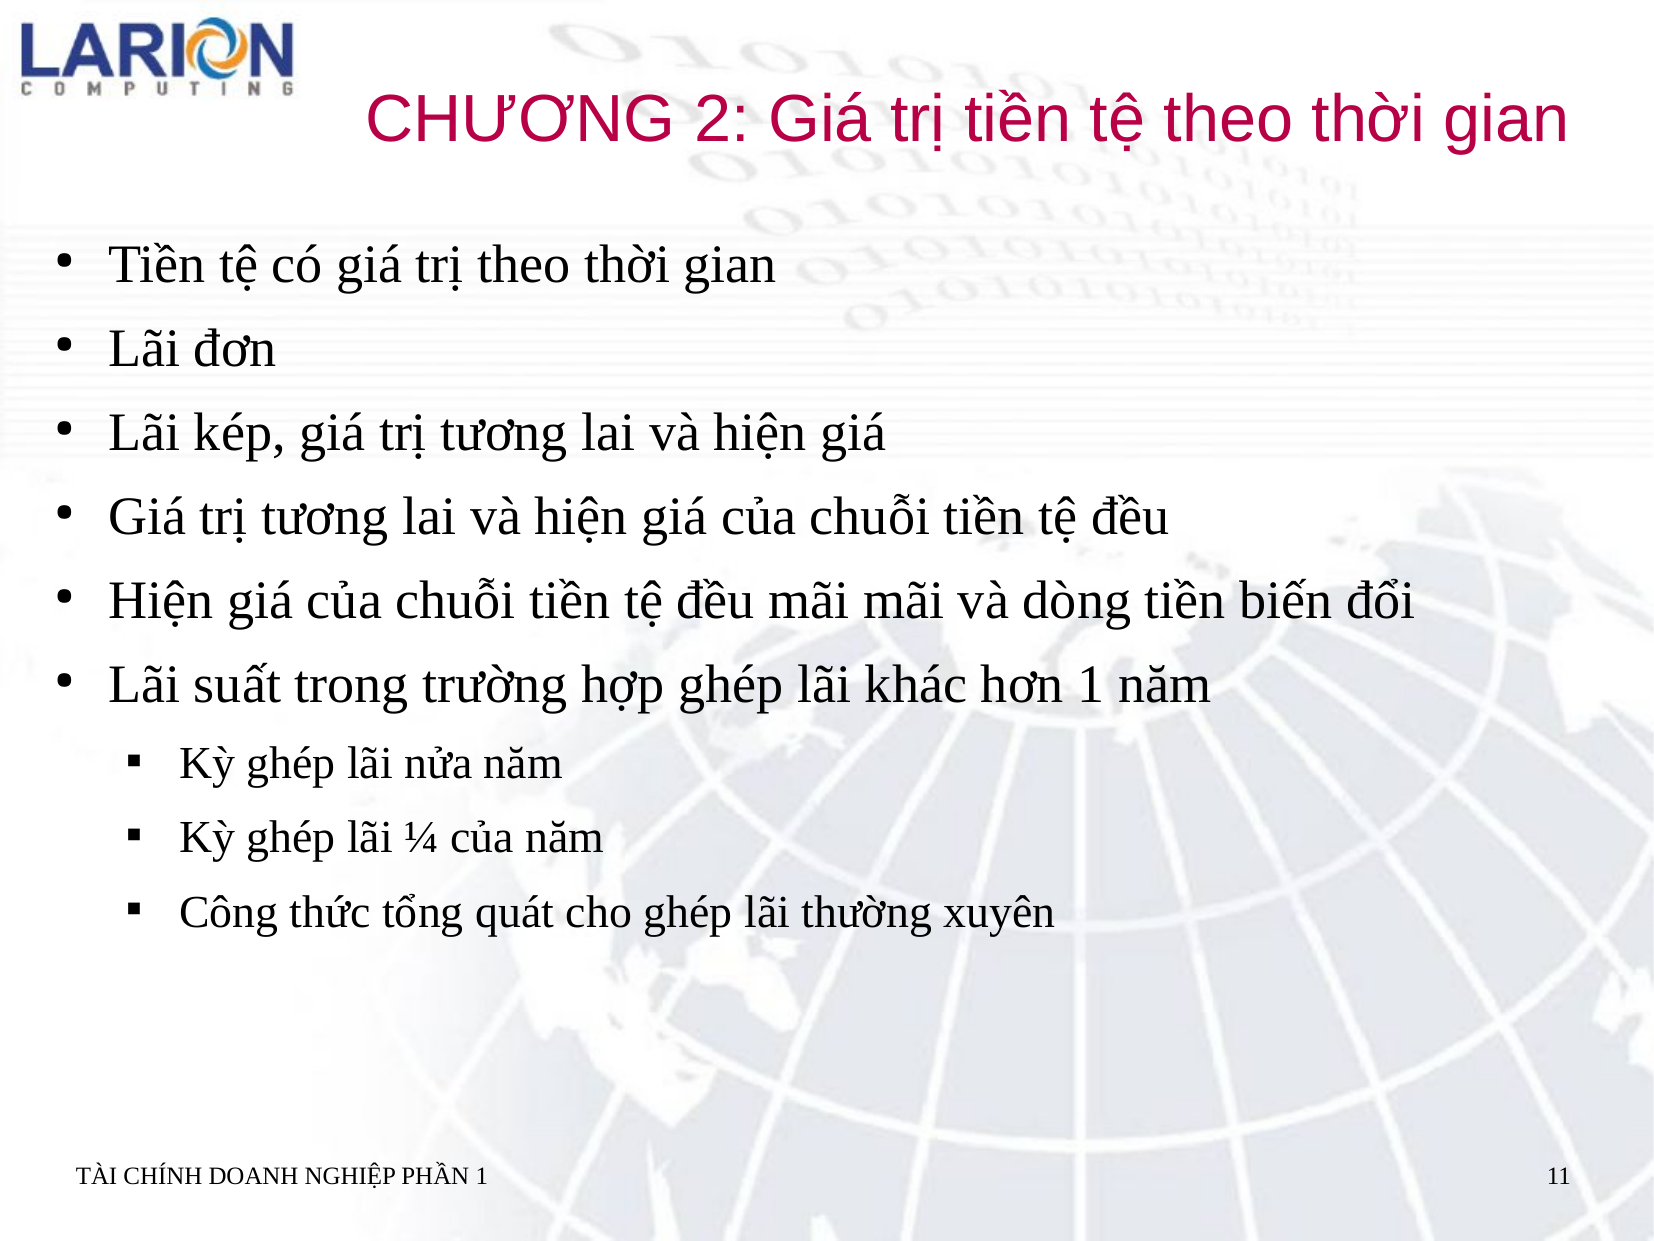

# CHƯƠNG 2: Giá trị tiền tệ theo thời gian
Tiền tệ có giá trị theo thời gian
Lãi đơn
Lãi kép, giá trị tương lai và hiện giá
Giá trị tương lai và hiện giá của chuỗi tiền tệ đều
Hiện giá của chuỗi tiền tệ đều mãi mãi và dòng tiền biến đổi
Lãi suất trong trường hợp ghép lãi khác hơn 1 năm
Kỳ ghép lãi nửa năm
Kỳ ghép lãi ¼ của năm
Công thức tổng quát cho ghép lãi thường xuyên
TÀI CHÍNH DOANH NGHIỆP PHẦN 1
11